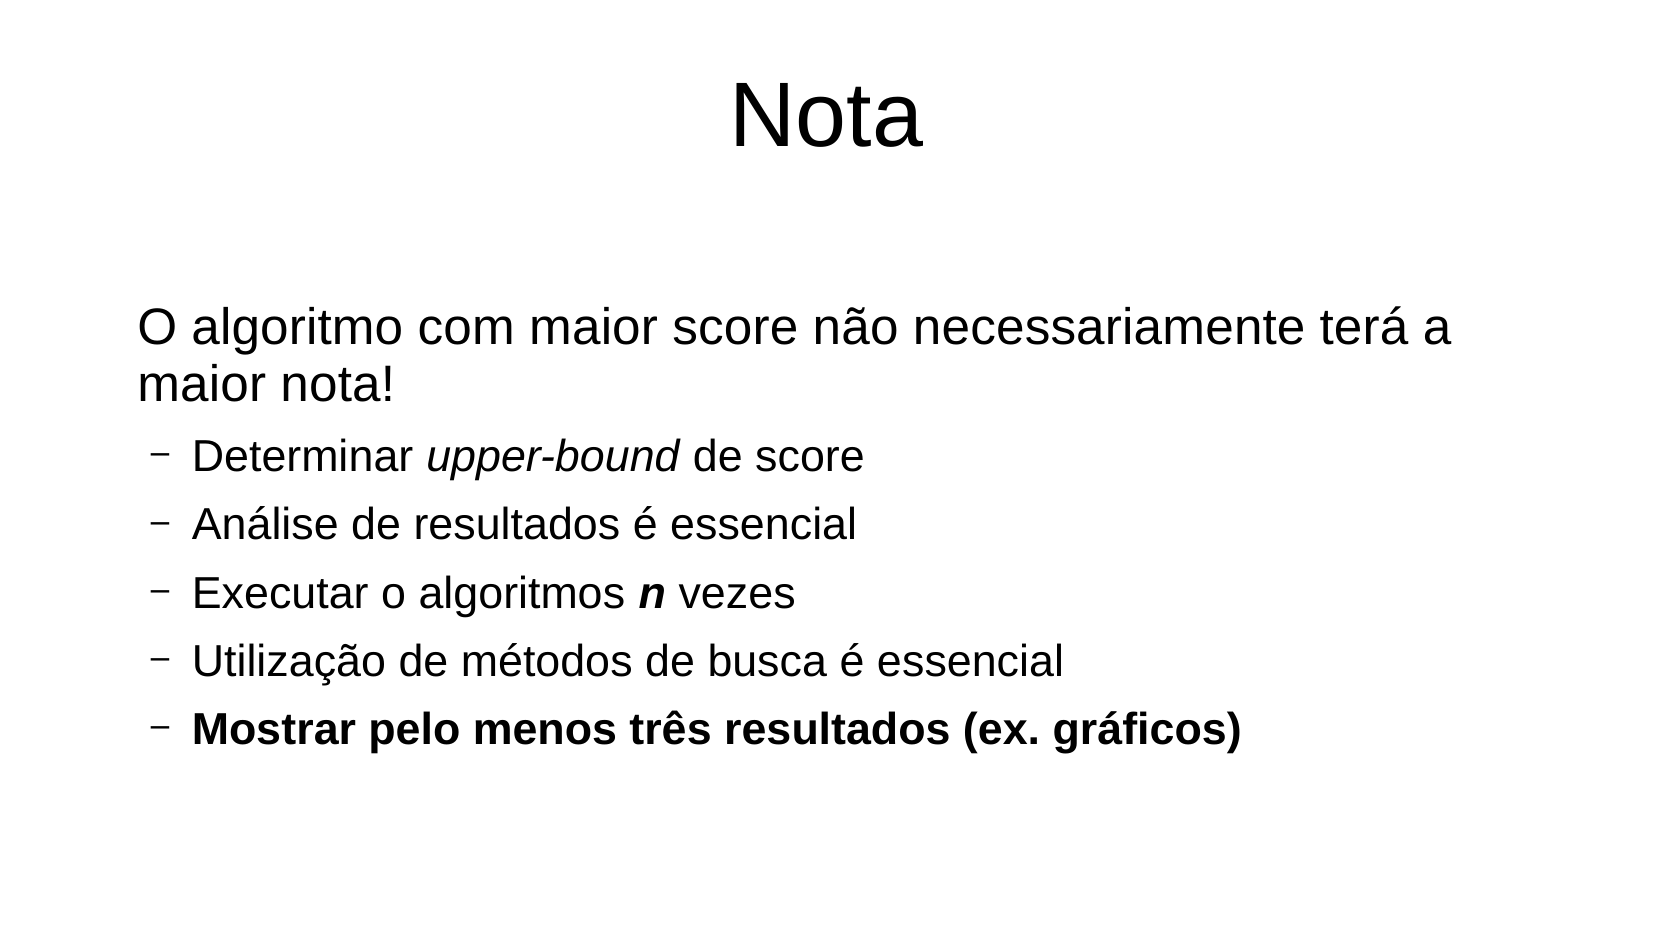

# Nota
O algoritmo com maior score não necessariamente terá a maior nota!
Determinar upper-bound de score
Análise de resultados é essencial
Executar o algoritmos n vezes
Utilização de métodos de busca é essencial
Mostrar pelo menos três resultados (ex. gráficos)